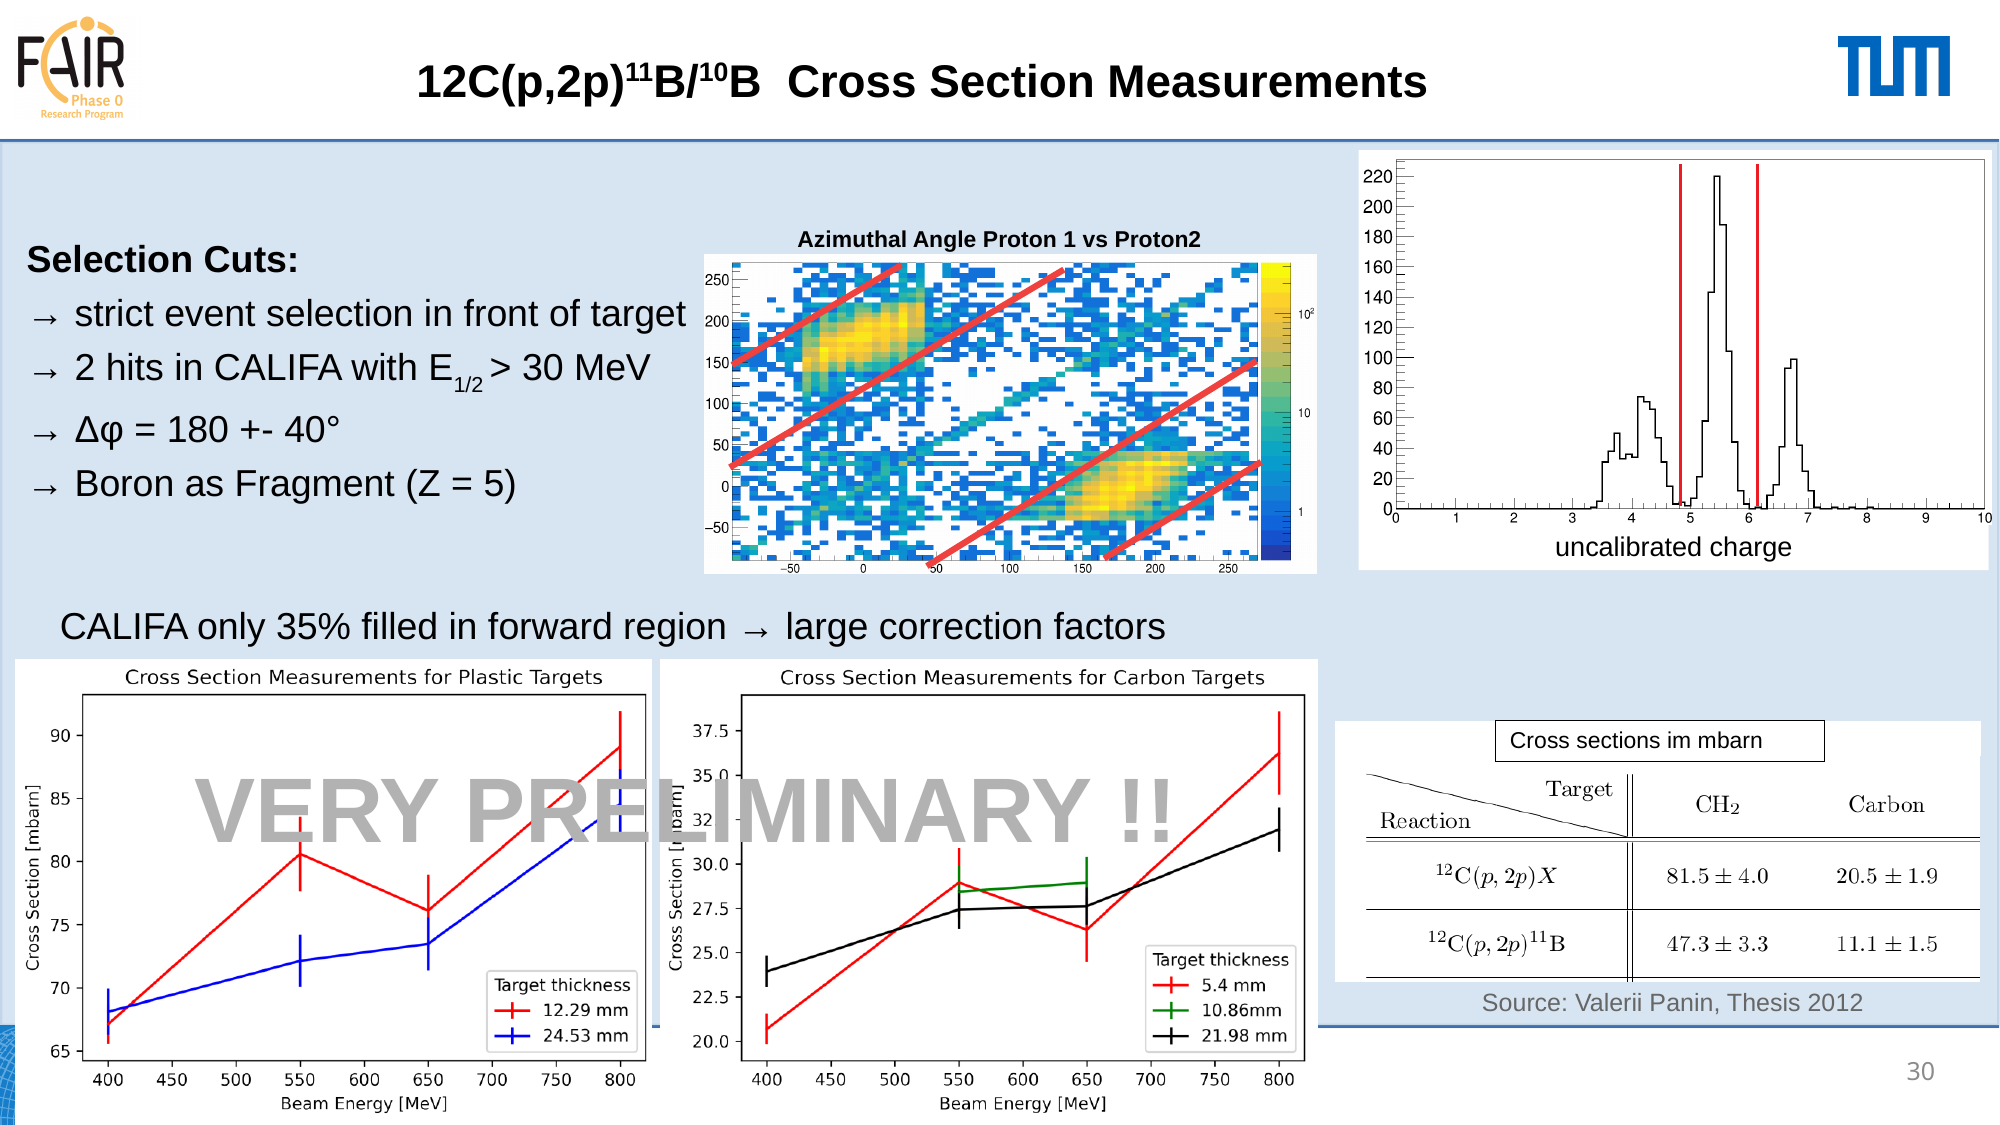

12C(p,2p)11B/10B Cross Section Measurements
uncalibrated charge
Azimuthal Angle Proton 1 vs Proton2
Selection Cuts:
→ strict event selection in front of target
→ 2 hits in CALIFA with E1/2 > 30 MeV
→ Δφ = 180 +- 40°
→ Boron as Fragment (Z = 5)
CALIFA only 35% filled in forward region → large correction factors
Cross sections im mbarn
Source: Valerii Panin, Thesis 2012
VERY PRELIMINARY !!
30